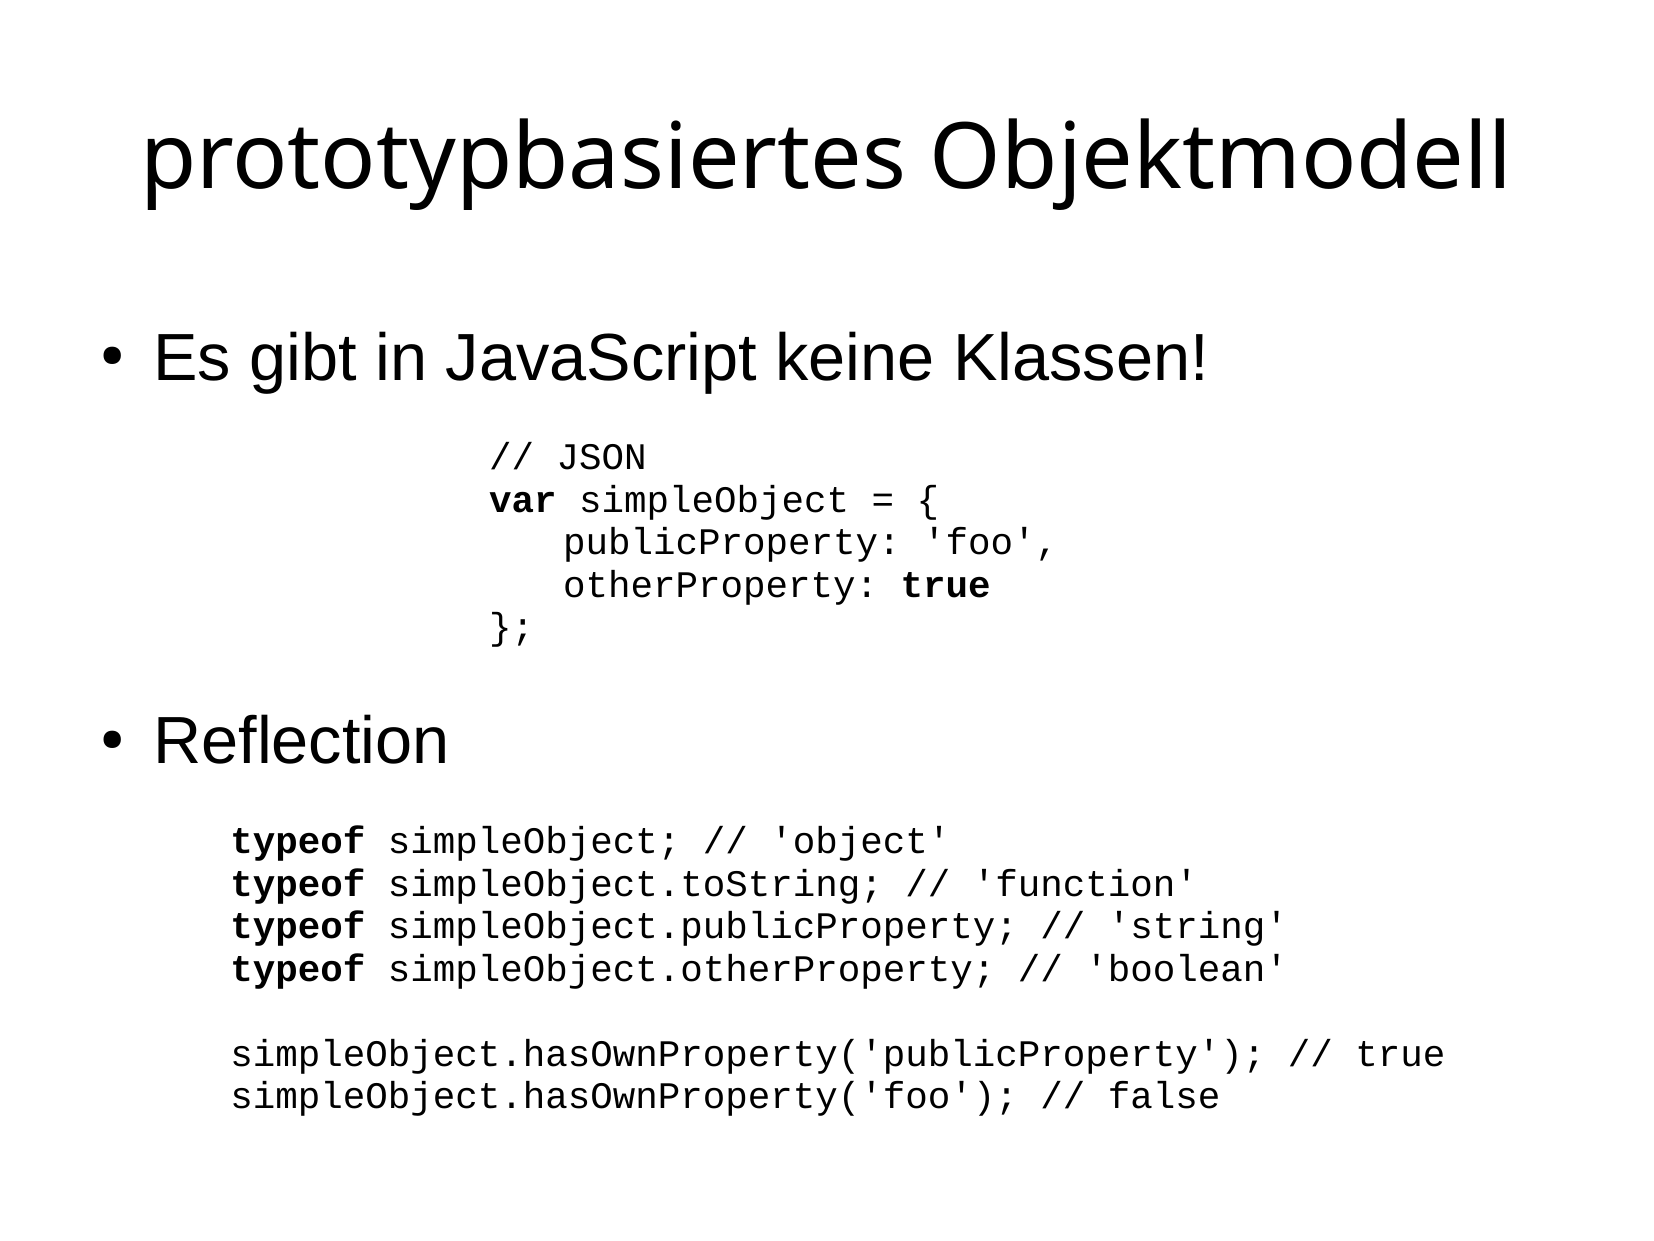

# prototypbasiertes Objektmodell
Es gibt in JavaScript keine Klassen!
// JSON
var simpleObject = {
	publicProperty: 'foo',
	otherProperty: true
};
Reflection
typeof simpleObject; // 'object'
typeof simpleObject.toString; // 'function'
typeof simpleObject.publicProperty; // 'string'
typeof simpleObject.otherProperty; // 'boolean'
simpleObject.hasOwnProperty('publicProperty'); // true
simpleObject.hasOwnProperty('foo'); // false